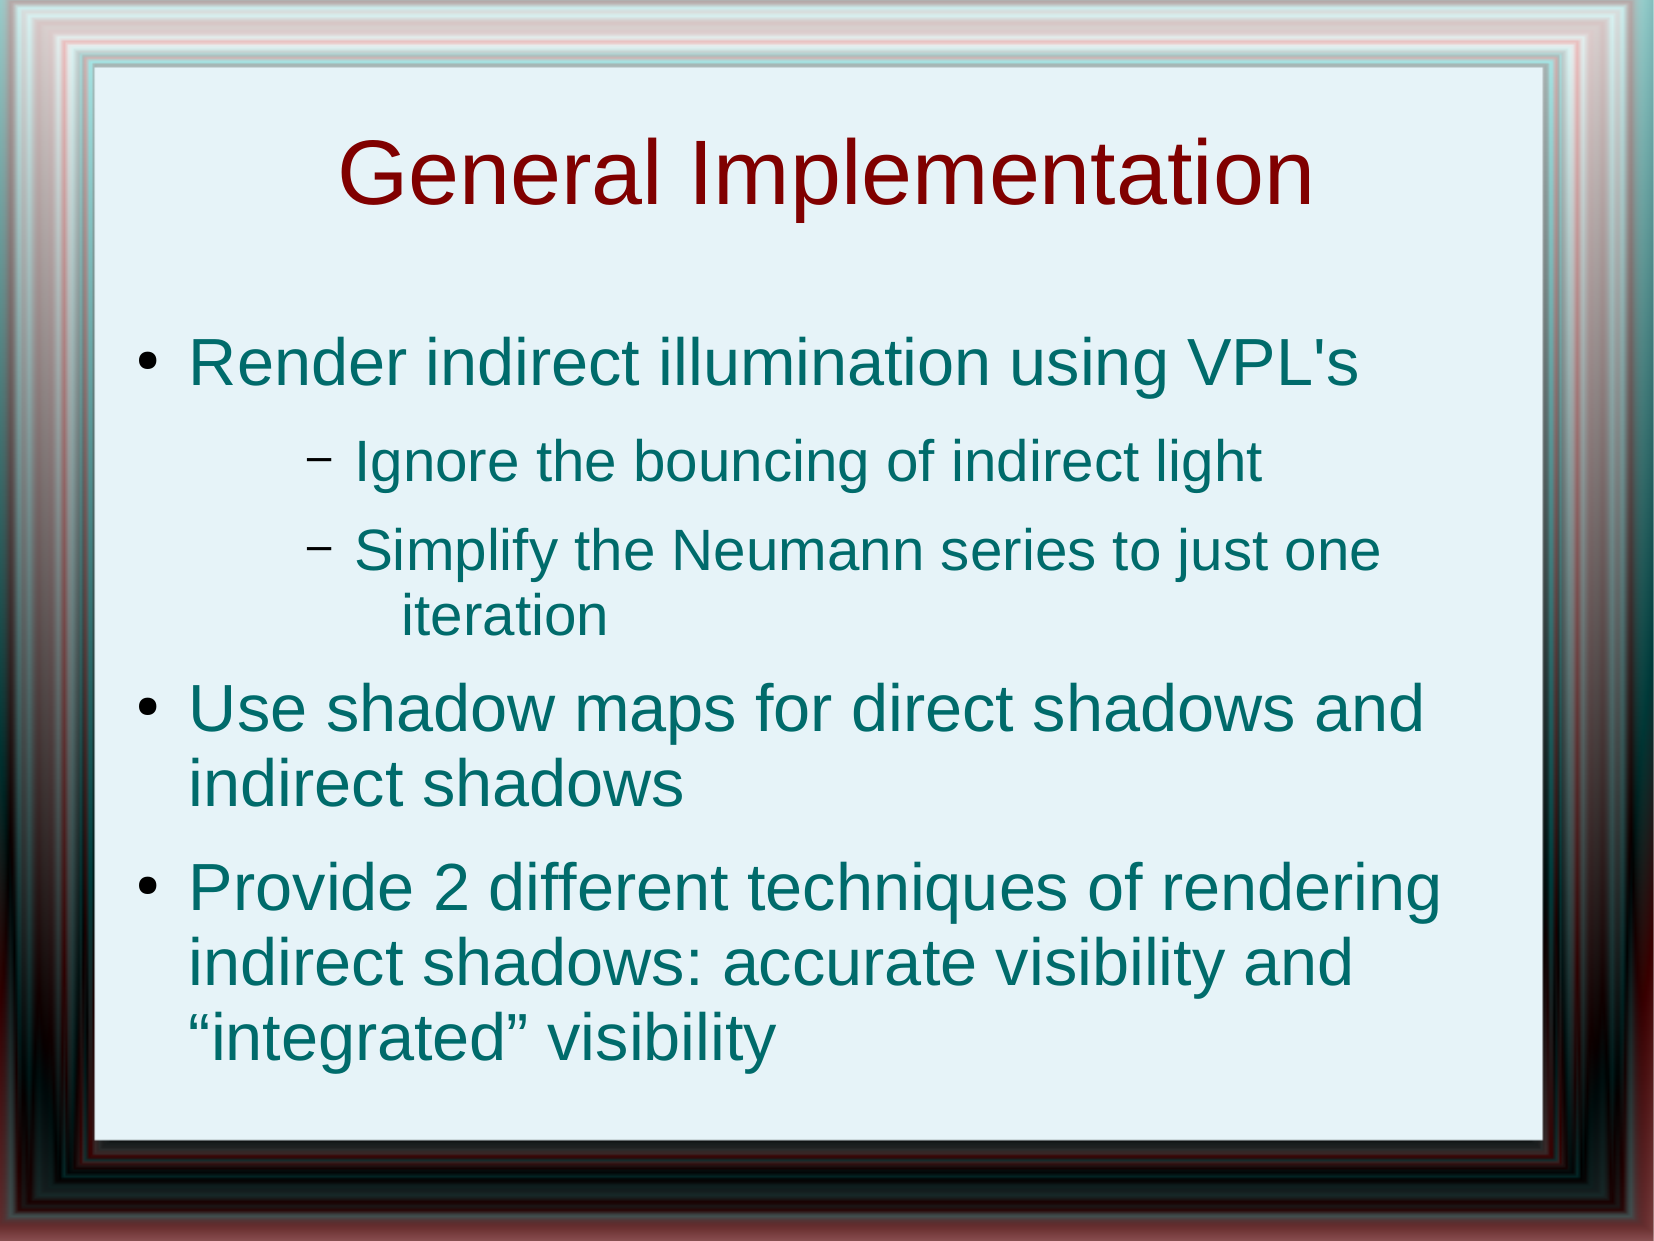

# General Implementation
Render indirect illumination using VPL's
Ignore the bouncing of indirect light
Simplify the Neumann series to just one iteration
Use shadow maps for direct shadows and indirect shadows
Provide 2 different techniques of rendering indirect shadows: accurate visibility and “integrated” visibility